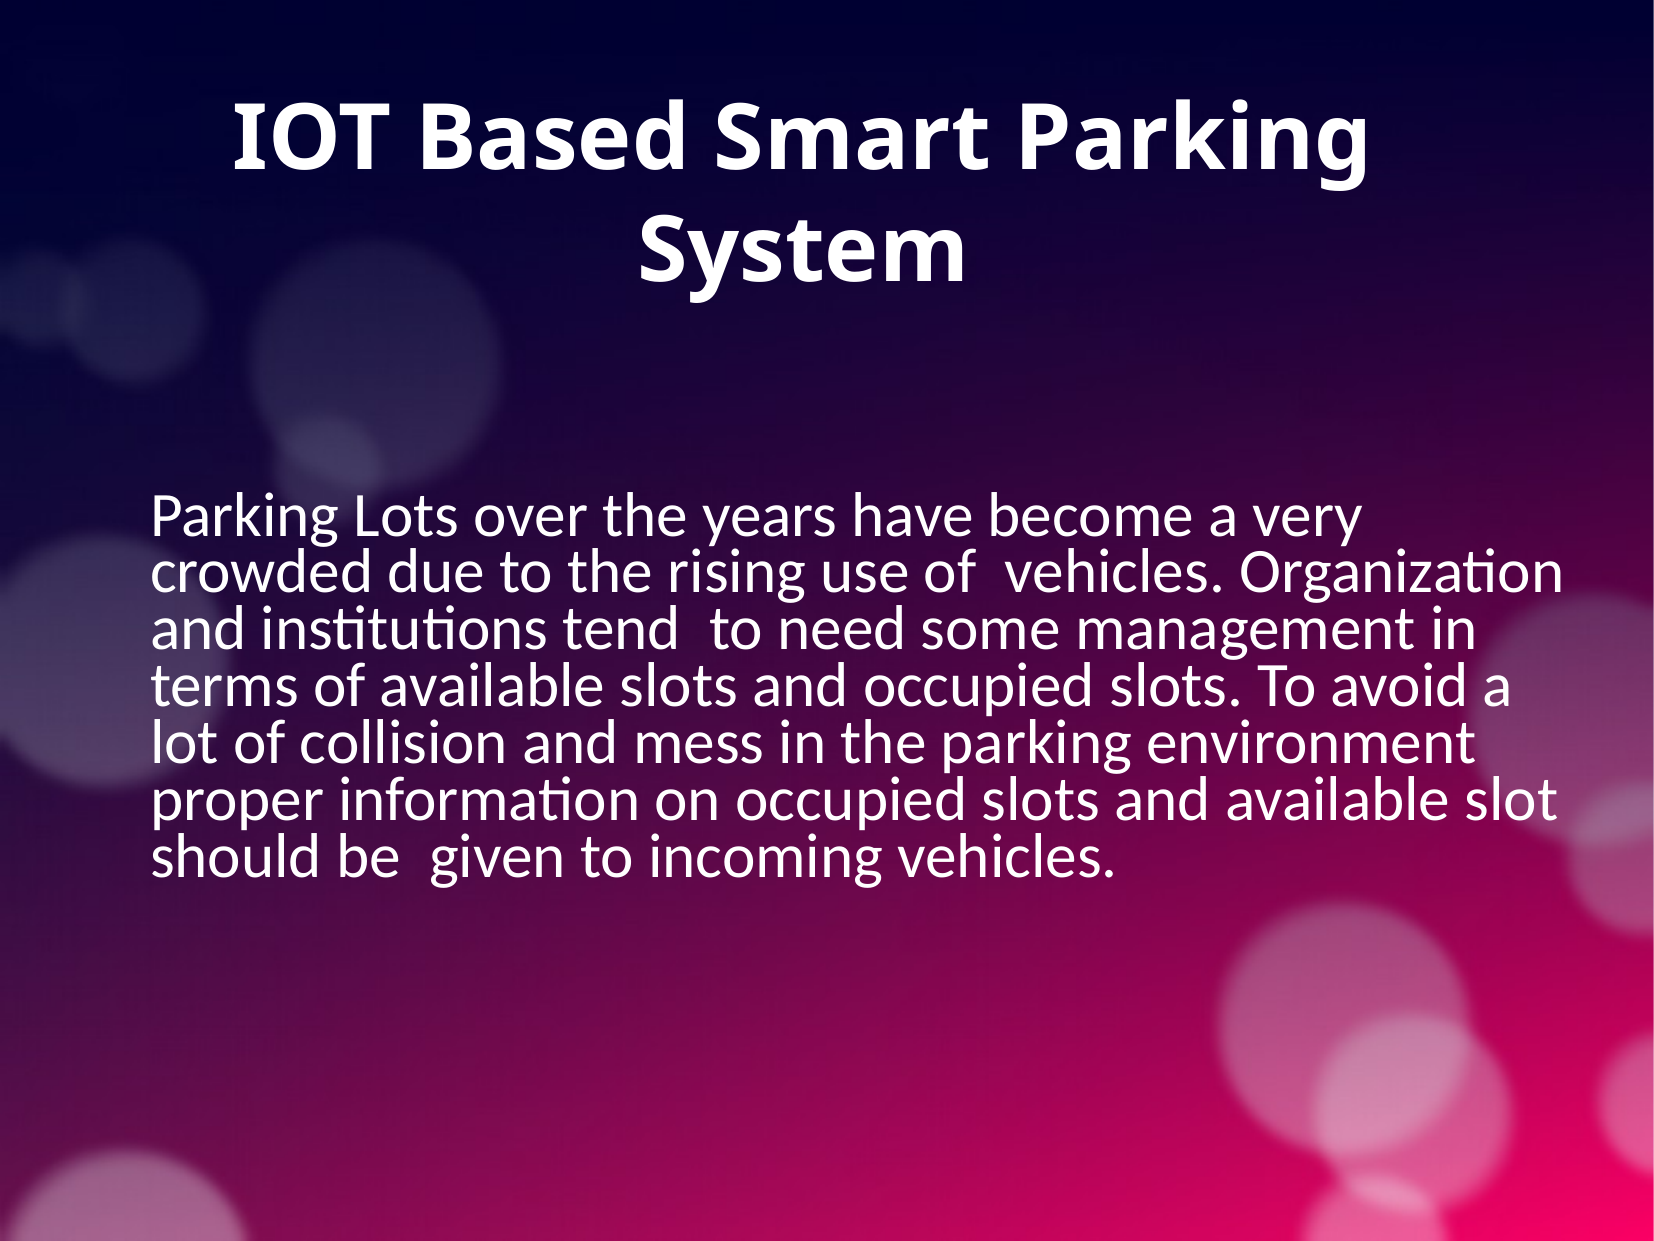

# IOT Based Smart Parking System
Parking Lots over the years have become a very crowded due to the rising use of vehicles. Organization and institutions tend to need some management in terms of available slots and occupied slots. To avoid a lot of collision and mess in the parking environment proper information on occupied slots and available slot should be given to incoming vehicles.